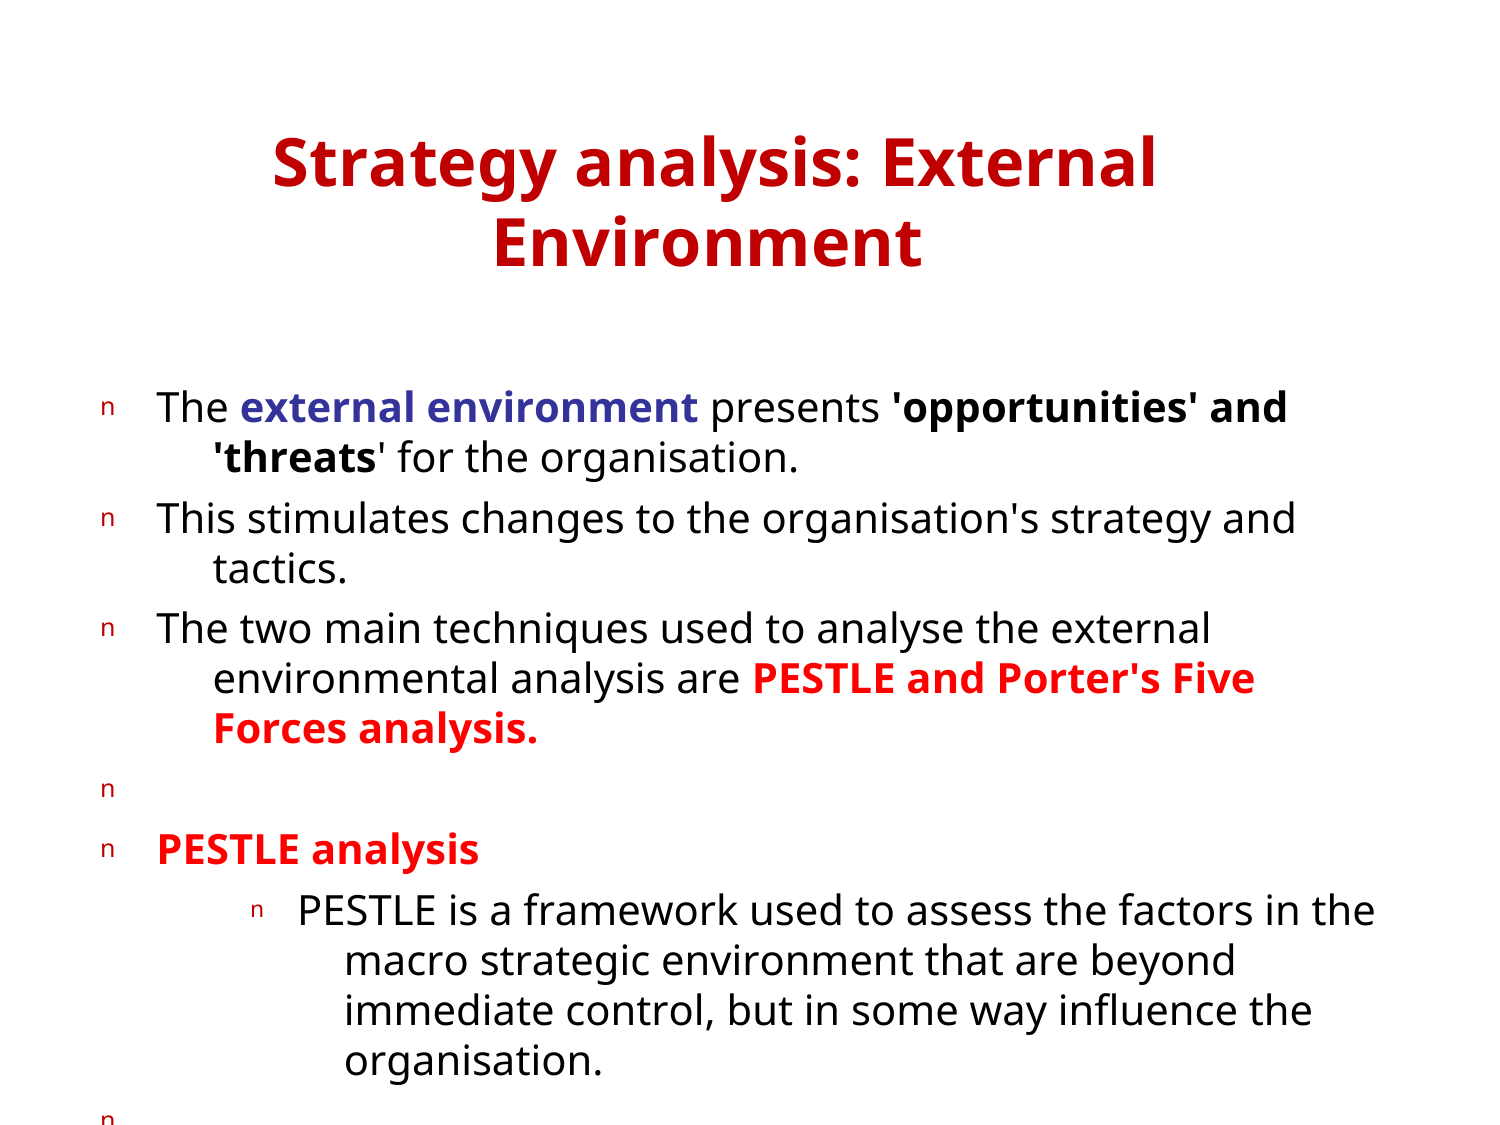

# Strategy analysis: External Environment
The external environment presents 'opportunities' and 'threats' for the organisation.
This stimulates changes to the organisation's strategy and tactics.
The two main techniques used to analyse the external environmental analysis are PESTLE and Porter's Five Forces analysis.
PESTLE analysis
PESTLE is a framework used to assess the factors in the macro strategic environment that are beyond immediate control, but in some way influence the organisation.